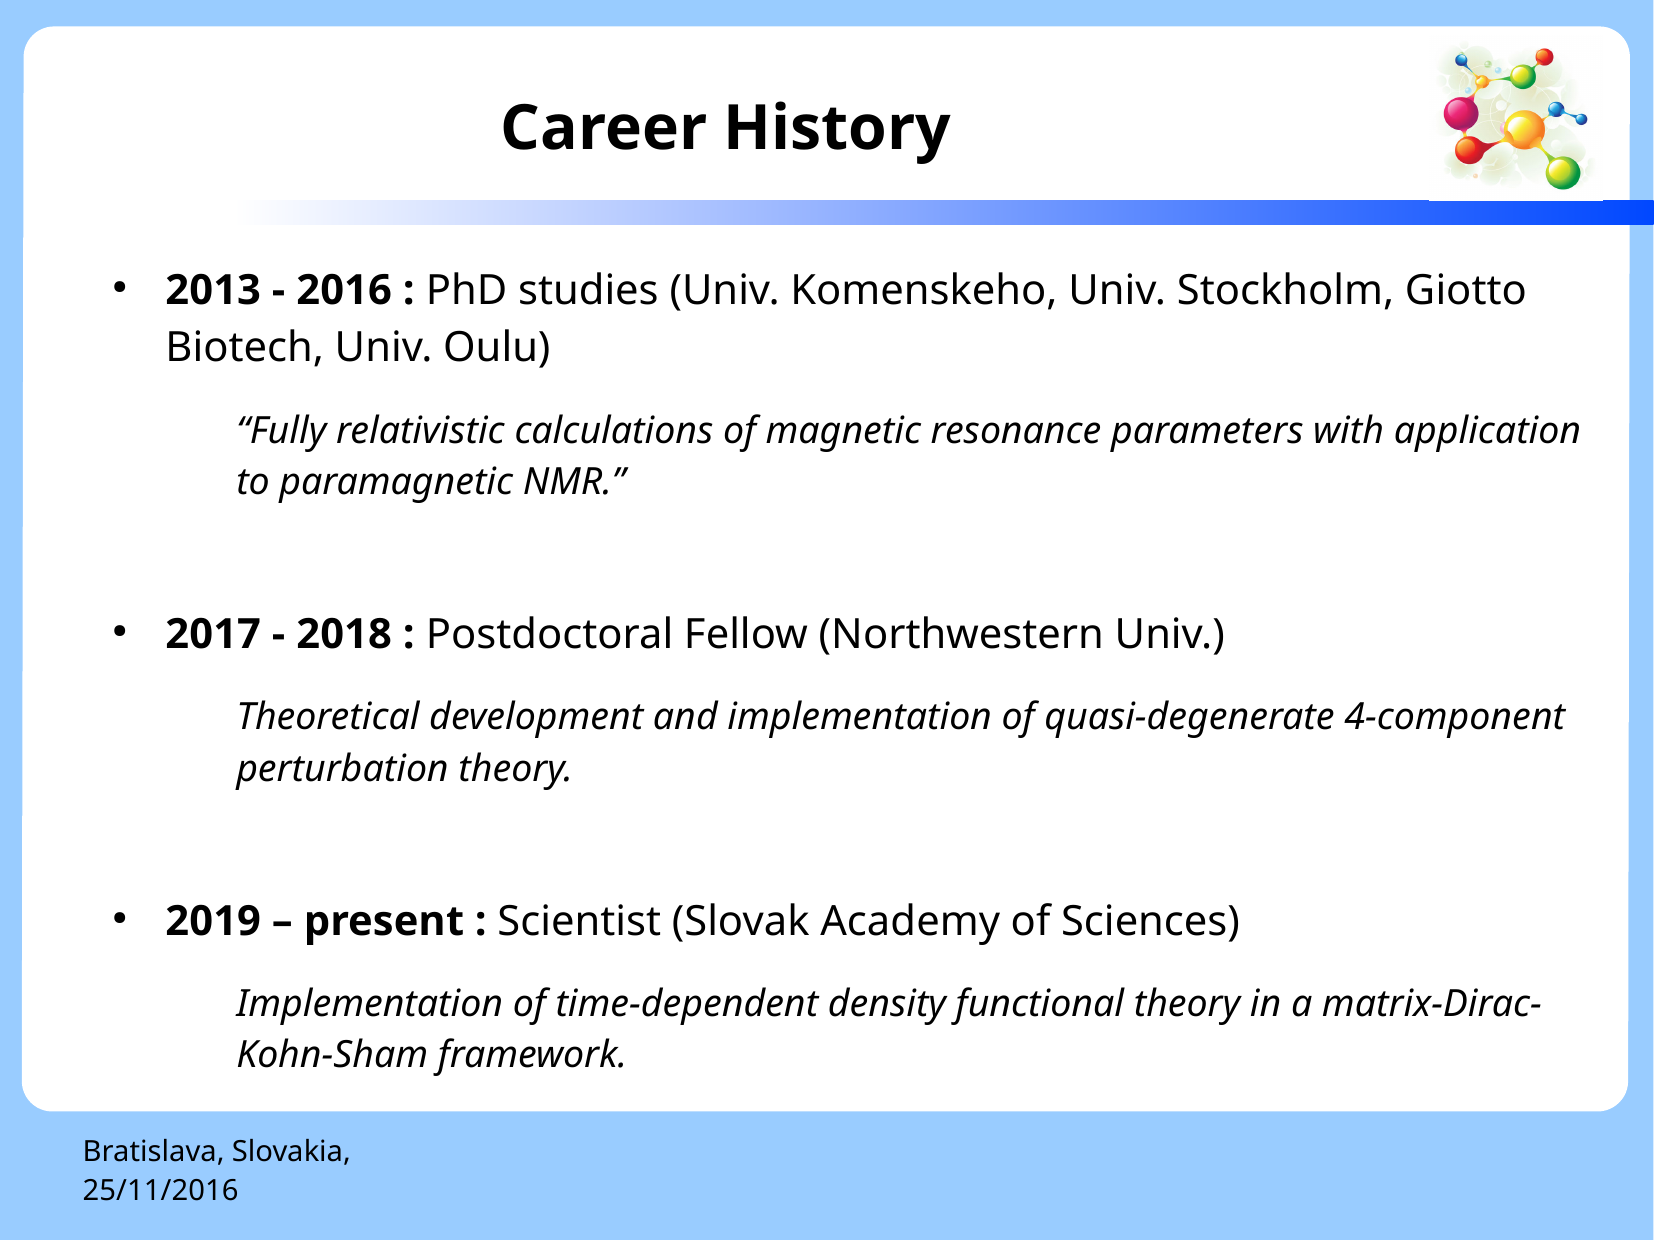

# Career History
2013 - 2016 : PhD studies (Univ. Komenskeho, Univ. Stockholm, Giotto Biotech, Univ. Oulu)
“Fully relativistic calculations of magnetic resonance parameters with application to paramagnetic NMR.”
2017 - 2018 : Postdoctoral Fellow (Northwestern Univ.)
Theoretical development and implementation of quasi-degenerate 4-component perturbation theory.
2019 – present : Scientist (Slovak Academy of Sciences)
Implementation of time-dependent density functional theory in a matrix-Dirac-Kohn-Sham framework.